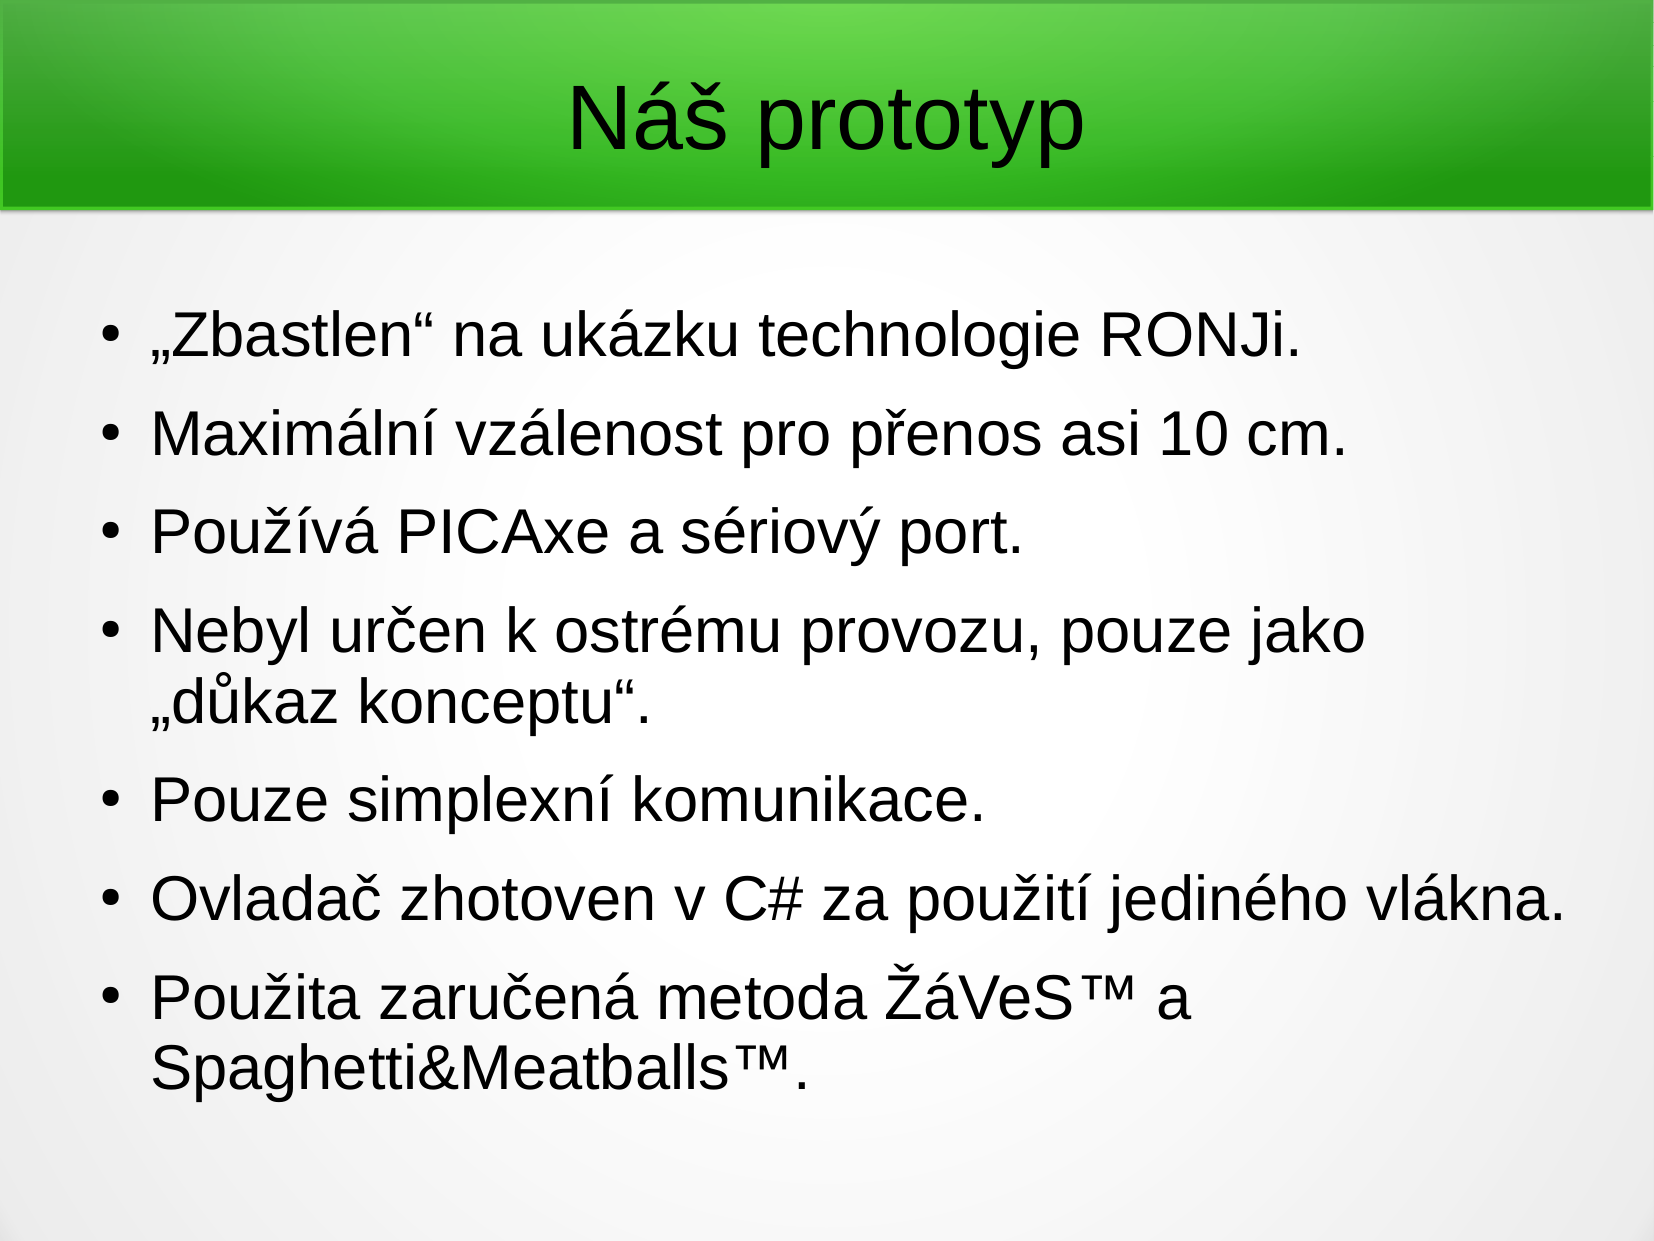

# Náš prototyp
„Zbastlen“ na ukázku technologie RONJi.
Maximální vzálenost pro přenos asi 10 cm.
Používá PICAxe a sériový port.
Nebyl určen k ostrému provozu, pouze jako „důkaz konceptu“.
Pouze simplexní komunikace.
Ovladač zhotoven v C# za použití jediného vlákna.
Použita zaručená metoda ŽáVeS™ a Spaghetti&Meatballs™.